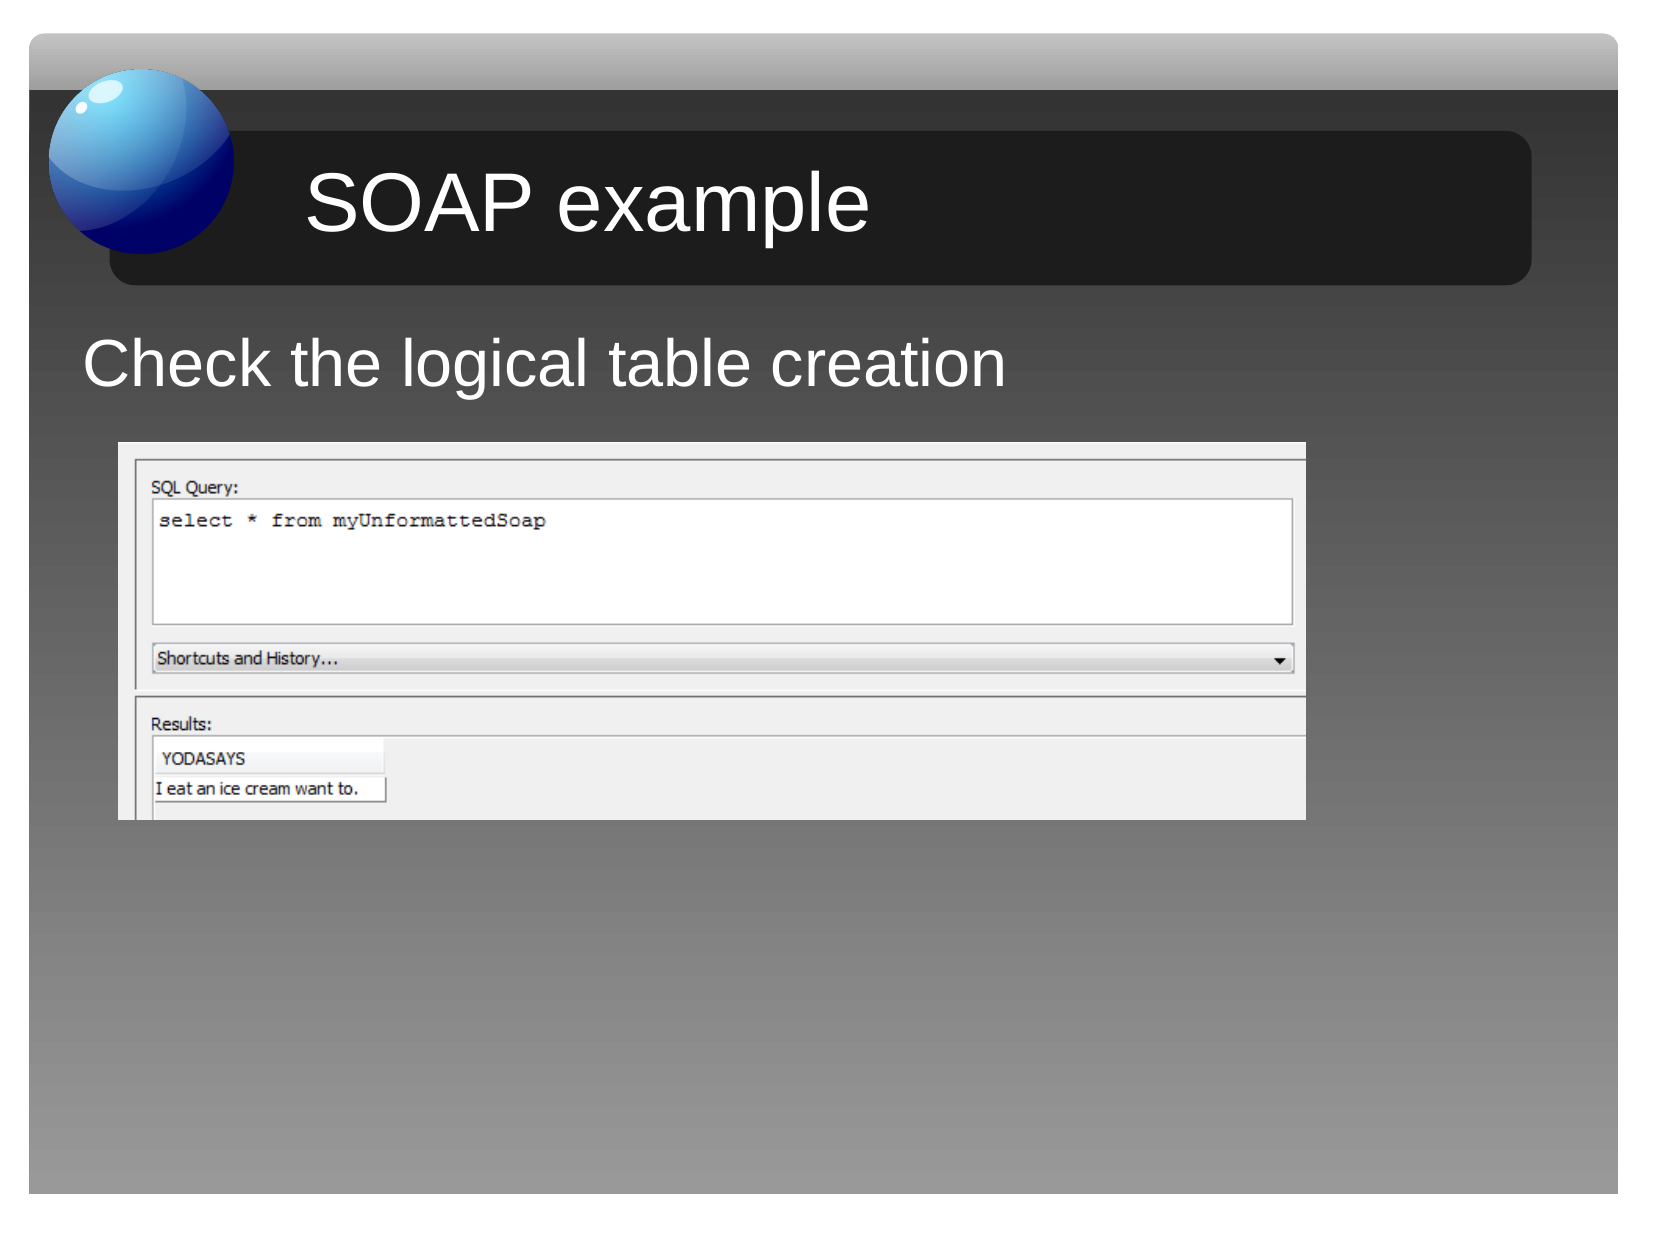

# SOAP example
Check the logical table creation